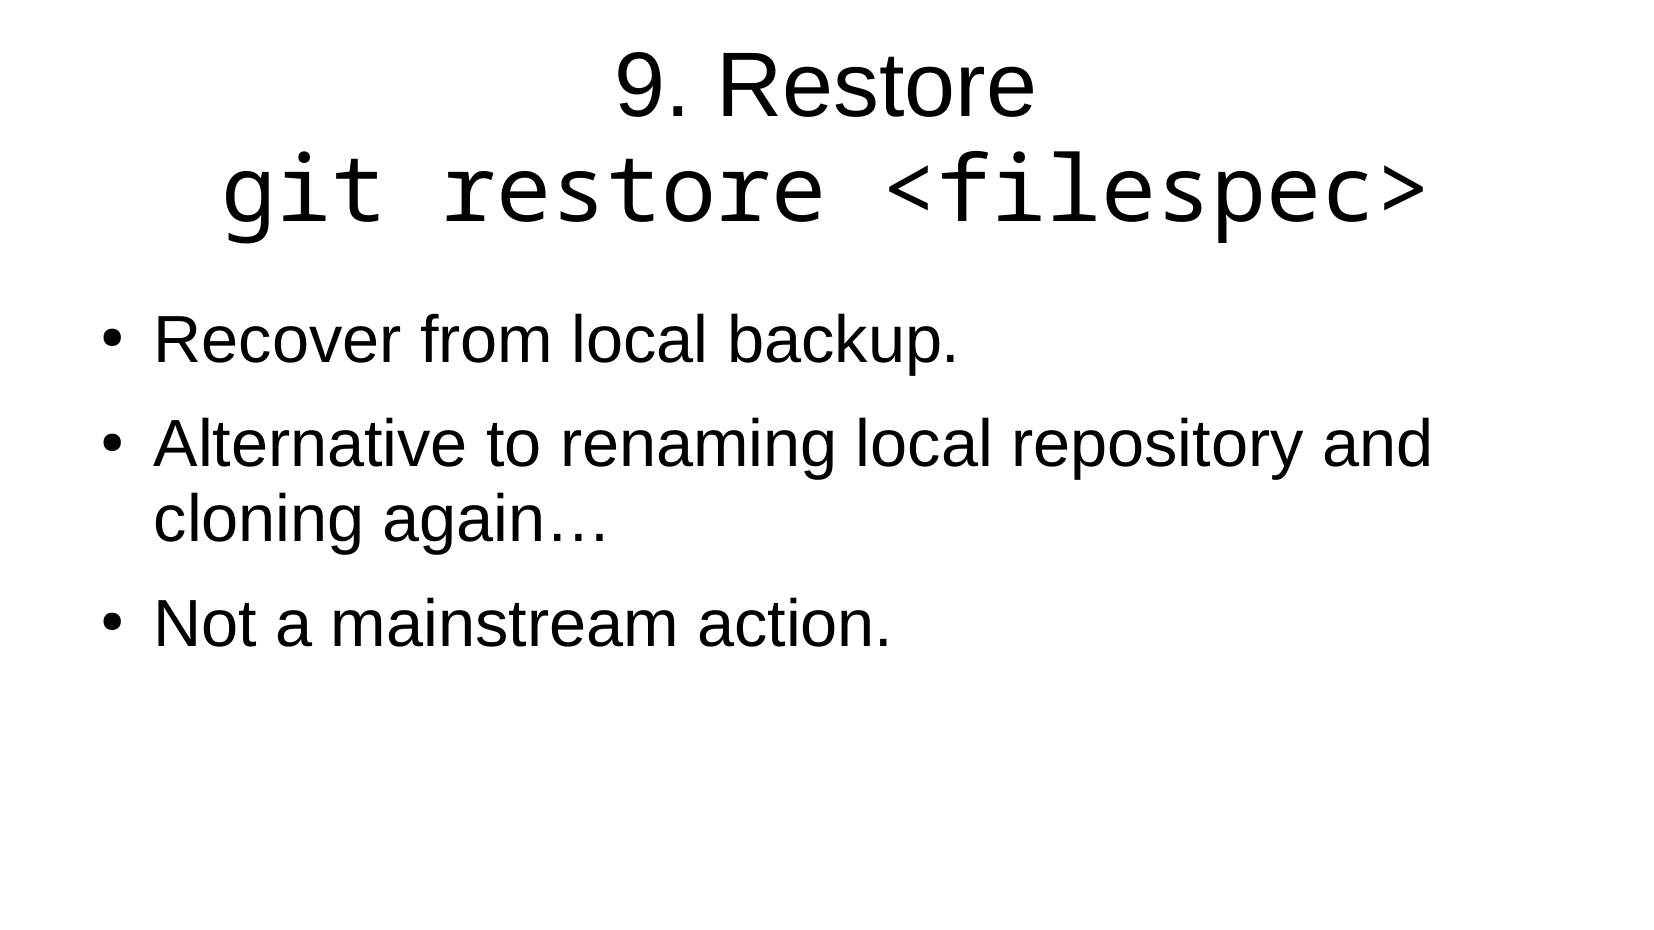

# 9. Restore
git restore <filespec>
Recover from local backup.
Alternative to renaming local repository and cloning again…
Not a mainstream action.